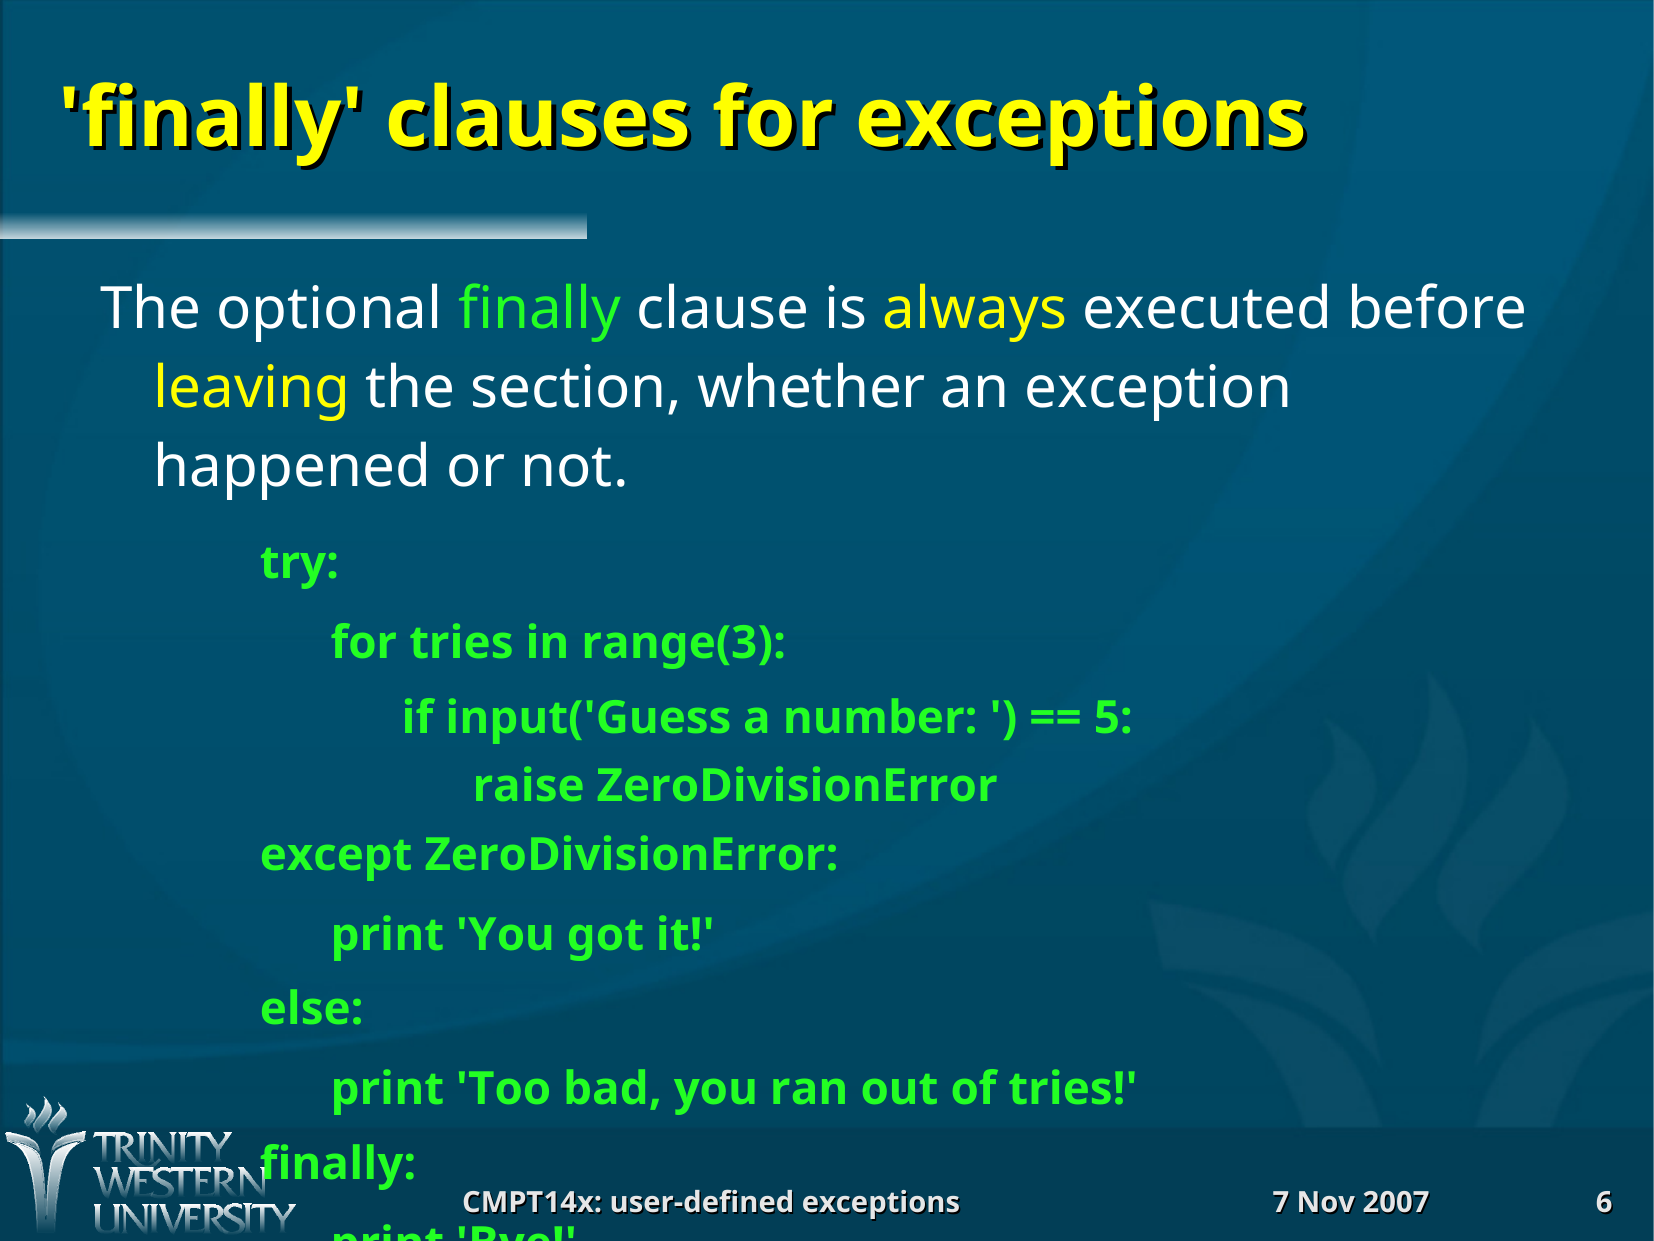

# 'finally' clauses for exceptions
The optional finally clause is always executed before leaving the section, whether an exception happened or not.
try:
for tries in range(3):
if input('Guess a number: ') == 5:
raise ZeroDivisionError
except ZeroDivisionError:
print 'You got it!'
else:
print 'Too bad, you ran out of tries!'
finally:
print 'Bye!'
CMPT14x: user-defined exceptions
7 Nov 2007
6